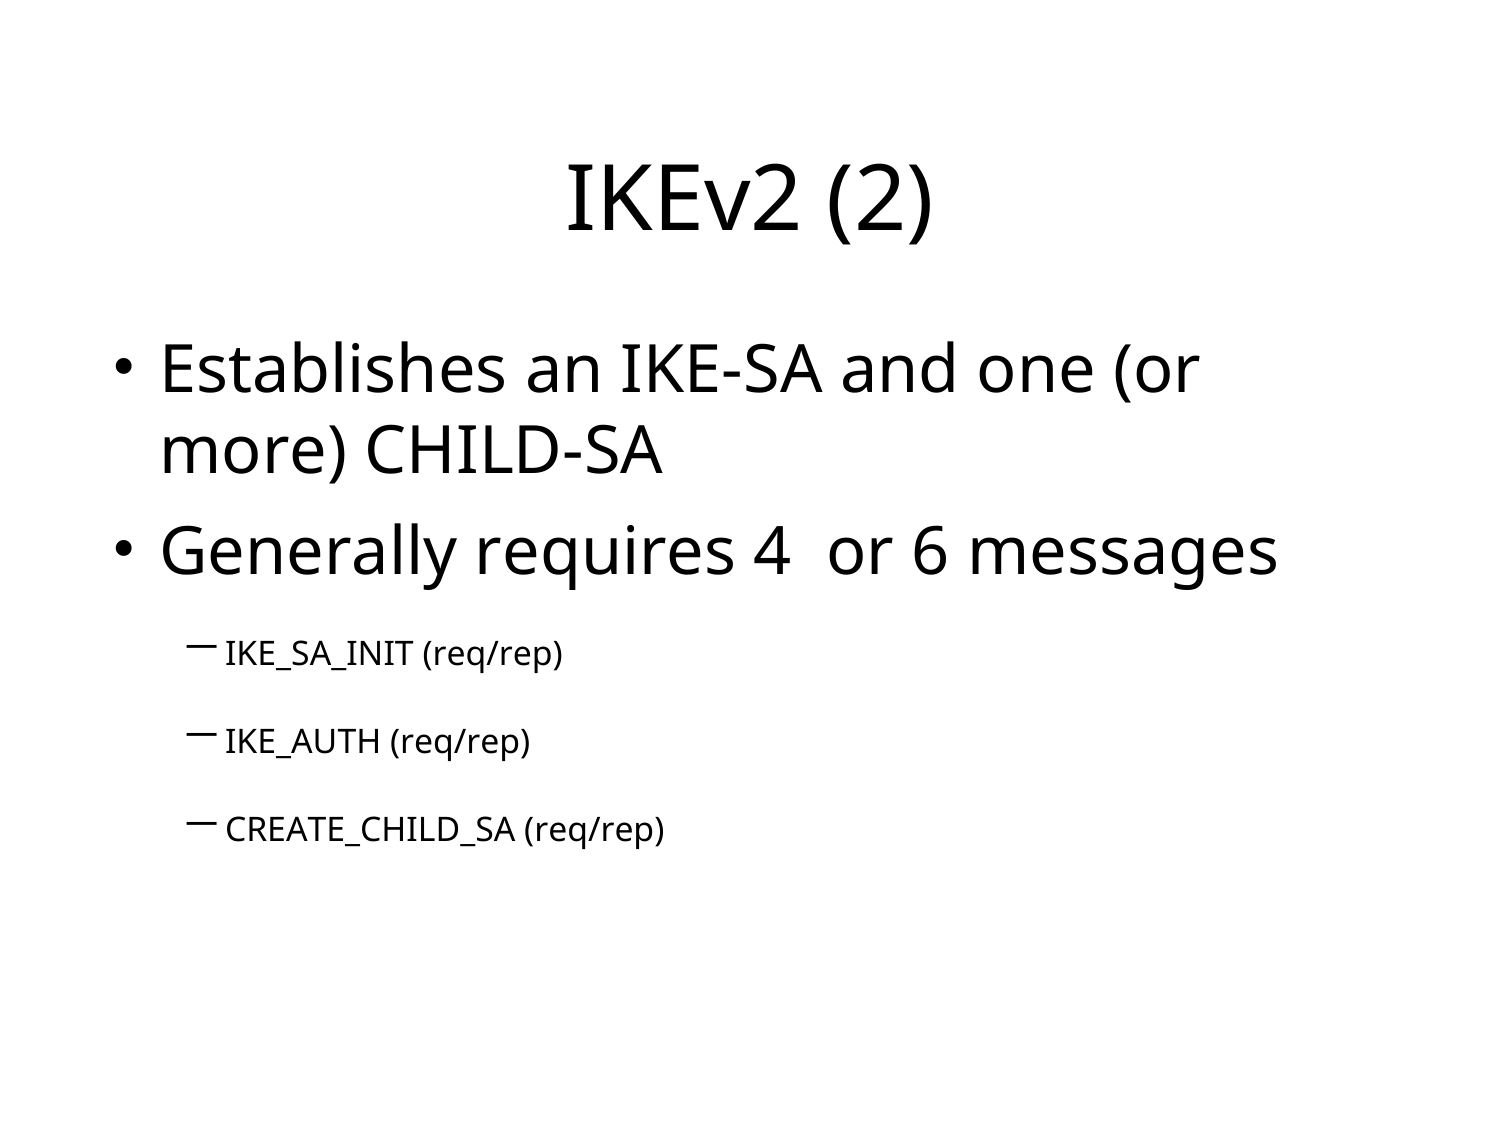

IKEv2 (2)
Establishes an IKE-SA and one (or more) CHILD-SA
Generally requires 4 or 6 messages
IKE_SA_INIT (req/rep)
IKE_AUTH (req/rep)
CREATE_CHILD_SA (req/rep)